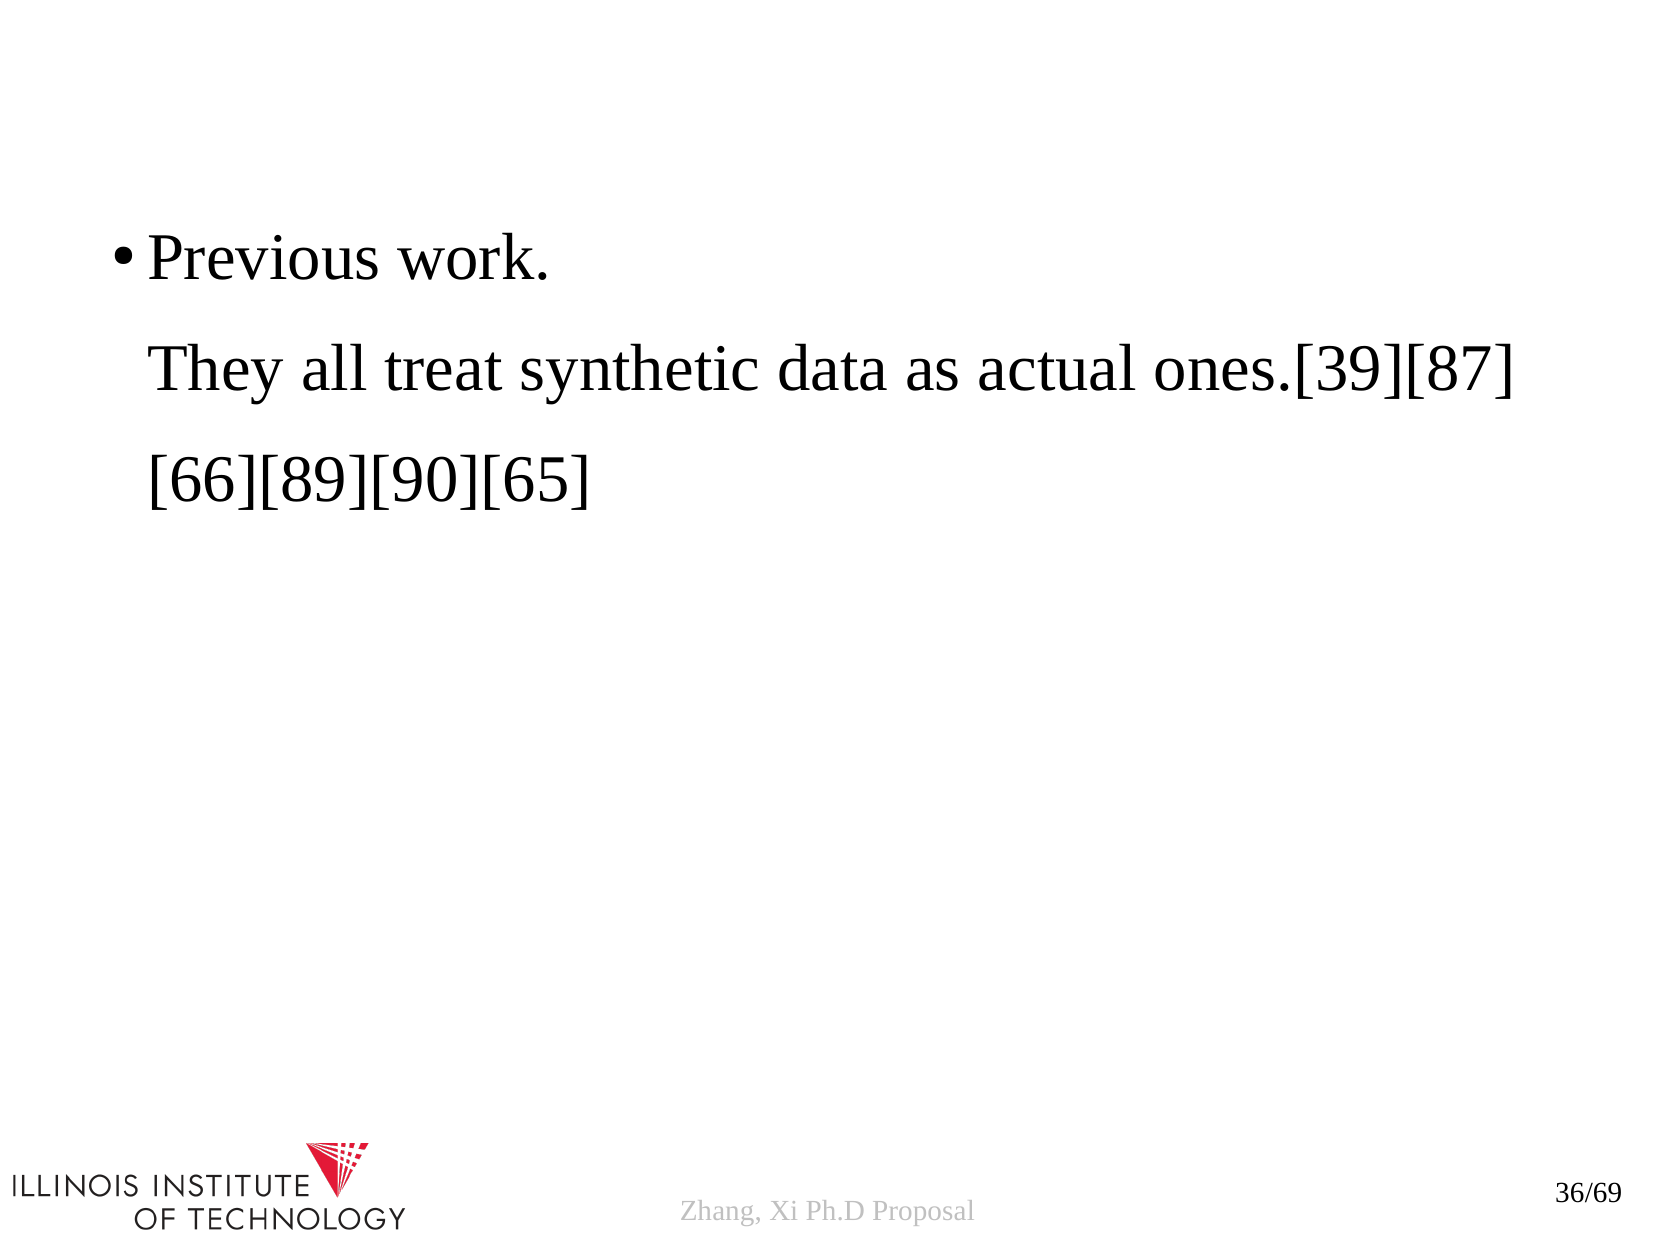

Previous work.
They all treat synthetic data as actual ones.[39][87][66][89][90][65]
36
Zhang, Xi Ph.D Proposal